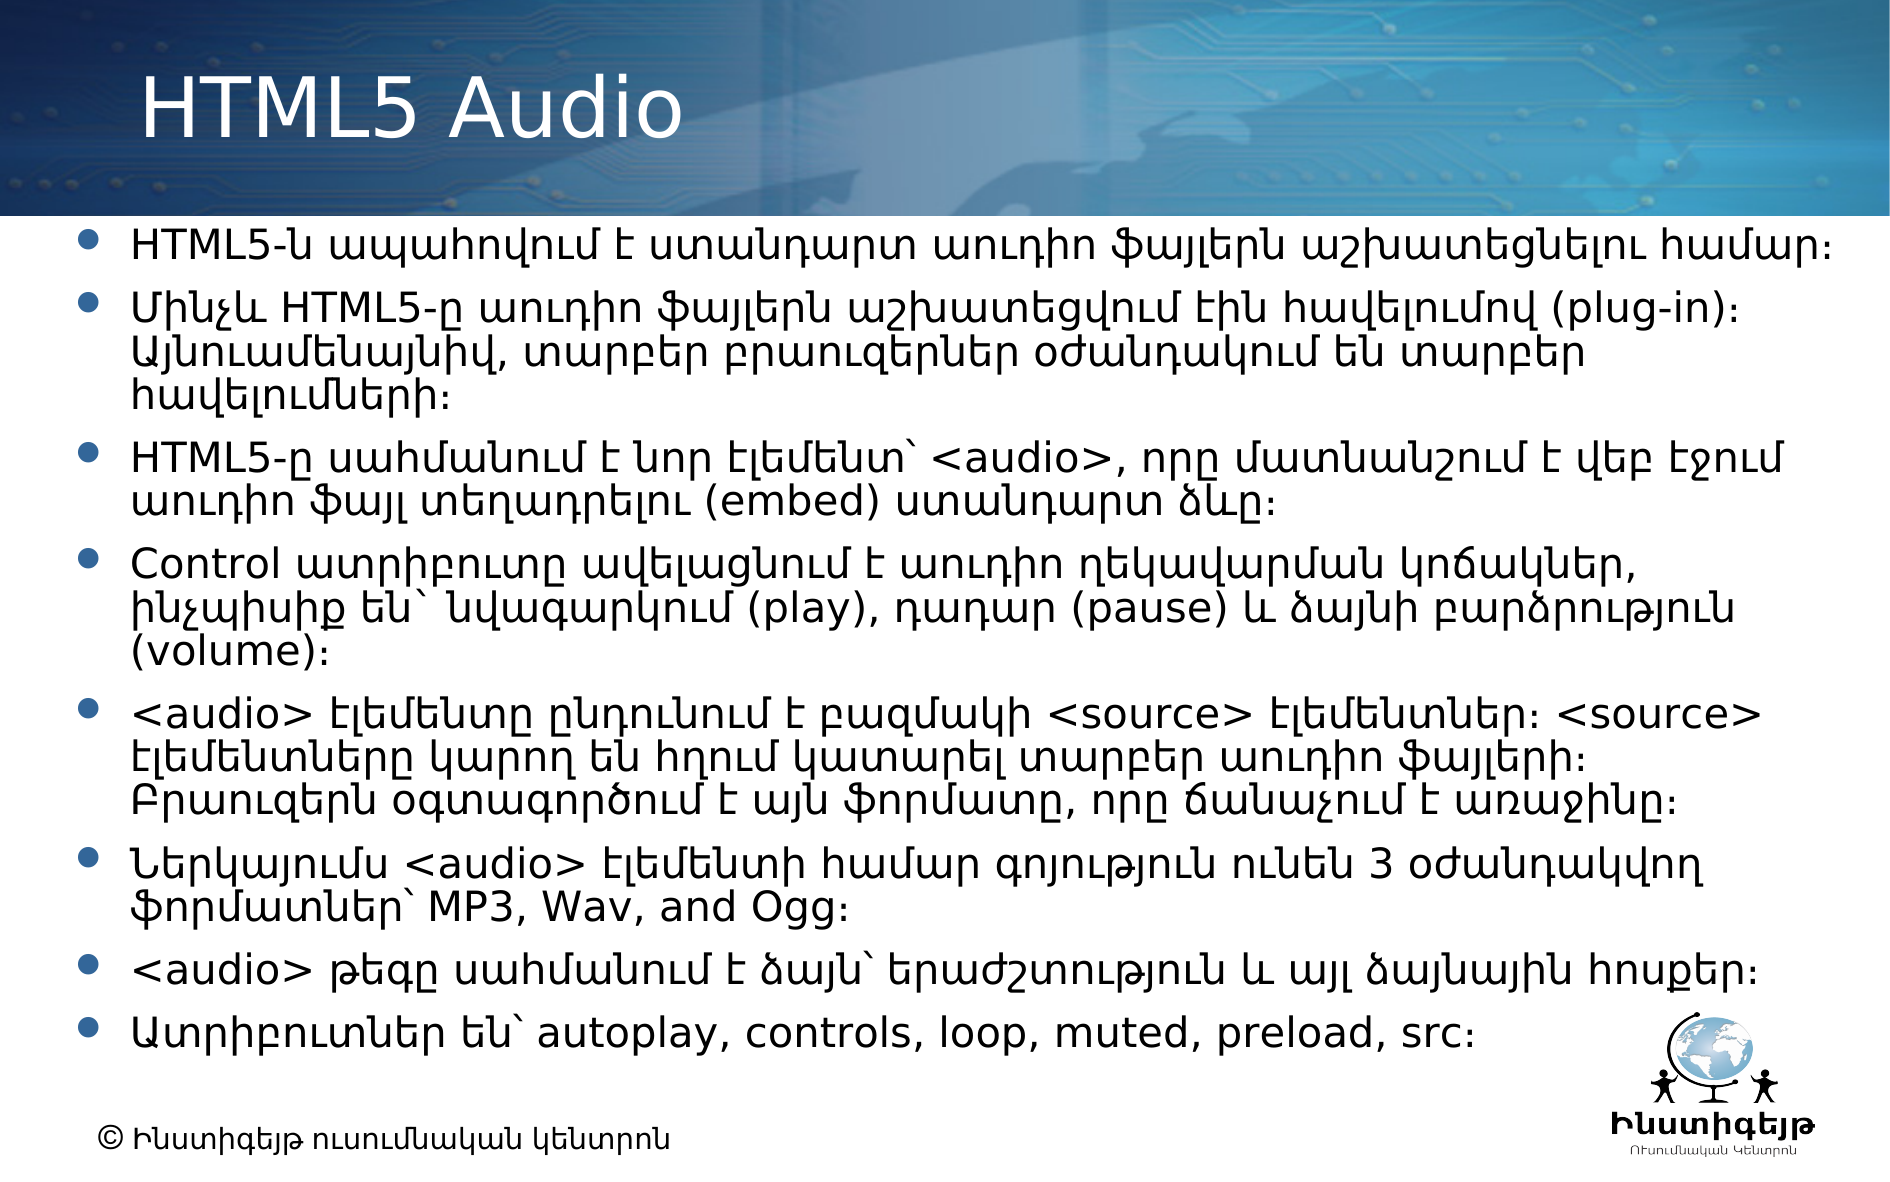

HTML5 Audio
# HTML5-ն ապահովում է ստանդարտ աուդիո ֆայլերն աշխատեցնելու համար։
Մինչև HTML5-ը աուդիո ֆայլերն աշխատեցվում էին հավելումով (plug-in)։ Այնուամենայնիվ, տարբեր բրաուզերներ օժանդակում են տարբեր հավելումների։
HTML5-ը սահմանում է նոր էլեմենտ՝ <audio>, որը մատնանշում է վեբ էջում աուդիո ֆայլ տեղադրելու (embed) ստանդարտ ձևը։
Control ատրիբուտը ավելացնում է աուդիո ղեկավարման կոճակներ, ինչպիսիք են` նվագարկում (play), դադար (pause) և ձայնի բարձրություն (volume)։
<audio> էլեմենտը ընդունում է բազմակի <source> էլեմենտներ։ <source> էլեմենտները կարող են հղում կատարել տարբեր աուդիո ֆայլերի։ Բրաուզերն օգտագործում է այն ֆորմատը, որը ճանաչում է առաջինը։
Ներկայումս <audio> էլեմենտի համար գոյություն ունեն 3 օժանդակվող ֆորմատներ՝ MP3, Wav, and Ogg։
<audio> թեգը սահմանում է ձայն՝ երաժշտություն և այլ ձայնային հոսքեր։
Ատրիբուտներ են՝ autoplay, controls, loop, muted, preload, src։